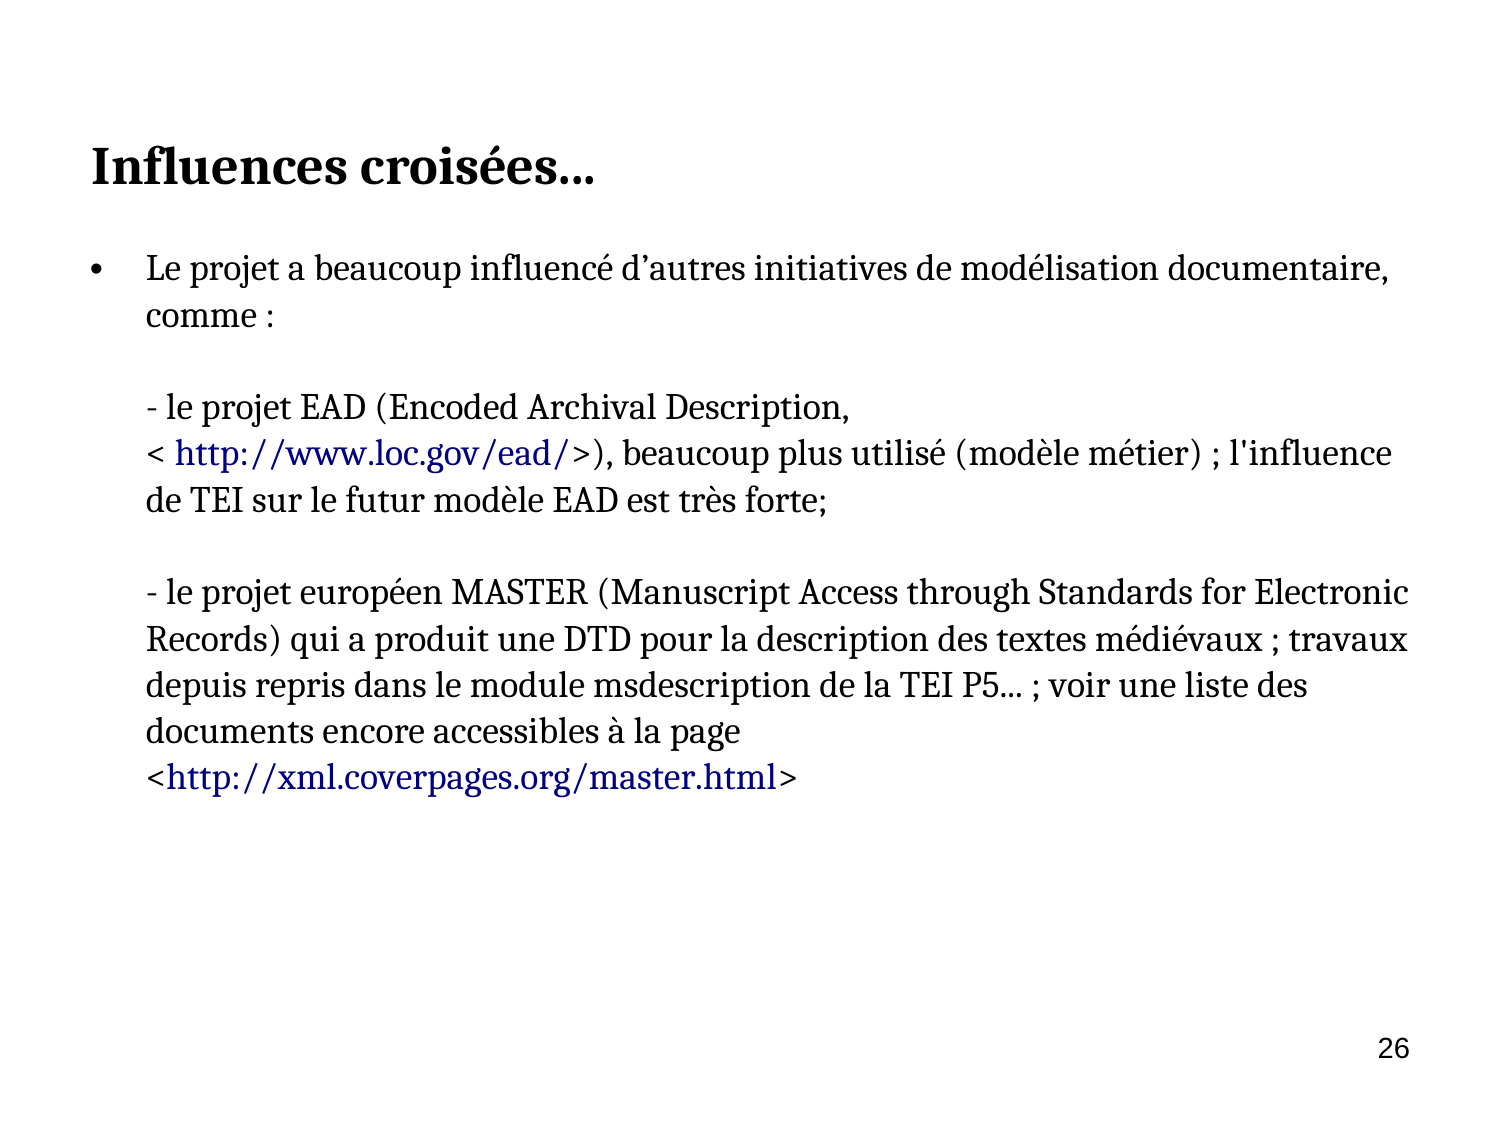

# Influences croisées...
Le projet a beaucoup influencé d’autres initiatives de modélisation documentaire, comme :
- le projet EAD (Encoded Archival Description,
< http://www.loc.gov/ead/>), beaucoup plus utilisé (modèle métier) ; l'influence de TEI sur le futur modèle EAD est très forte;
- le projet européen MASTER (Manuscript Access through Standards for Electronic Records) qui a produit une DTD pour la description des textes médiévaux ; travaux depuis repris dans le module msdescription de la TEI P5... ; voir une liste des documents encore accessibles à la page
<http://xml.coverpages.org/master.html>